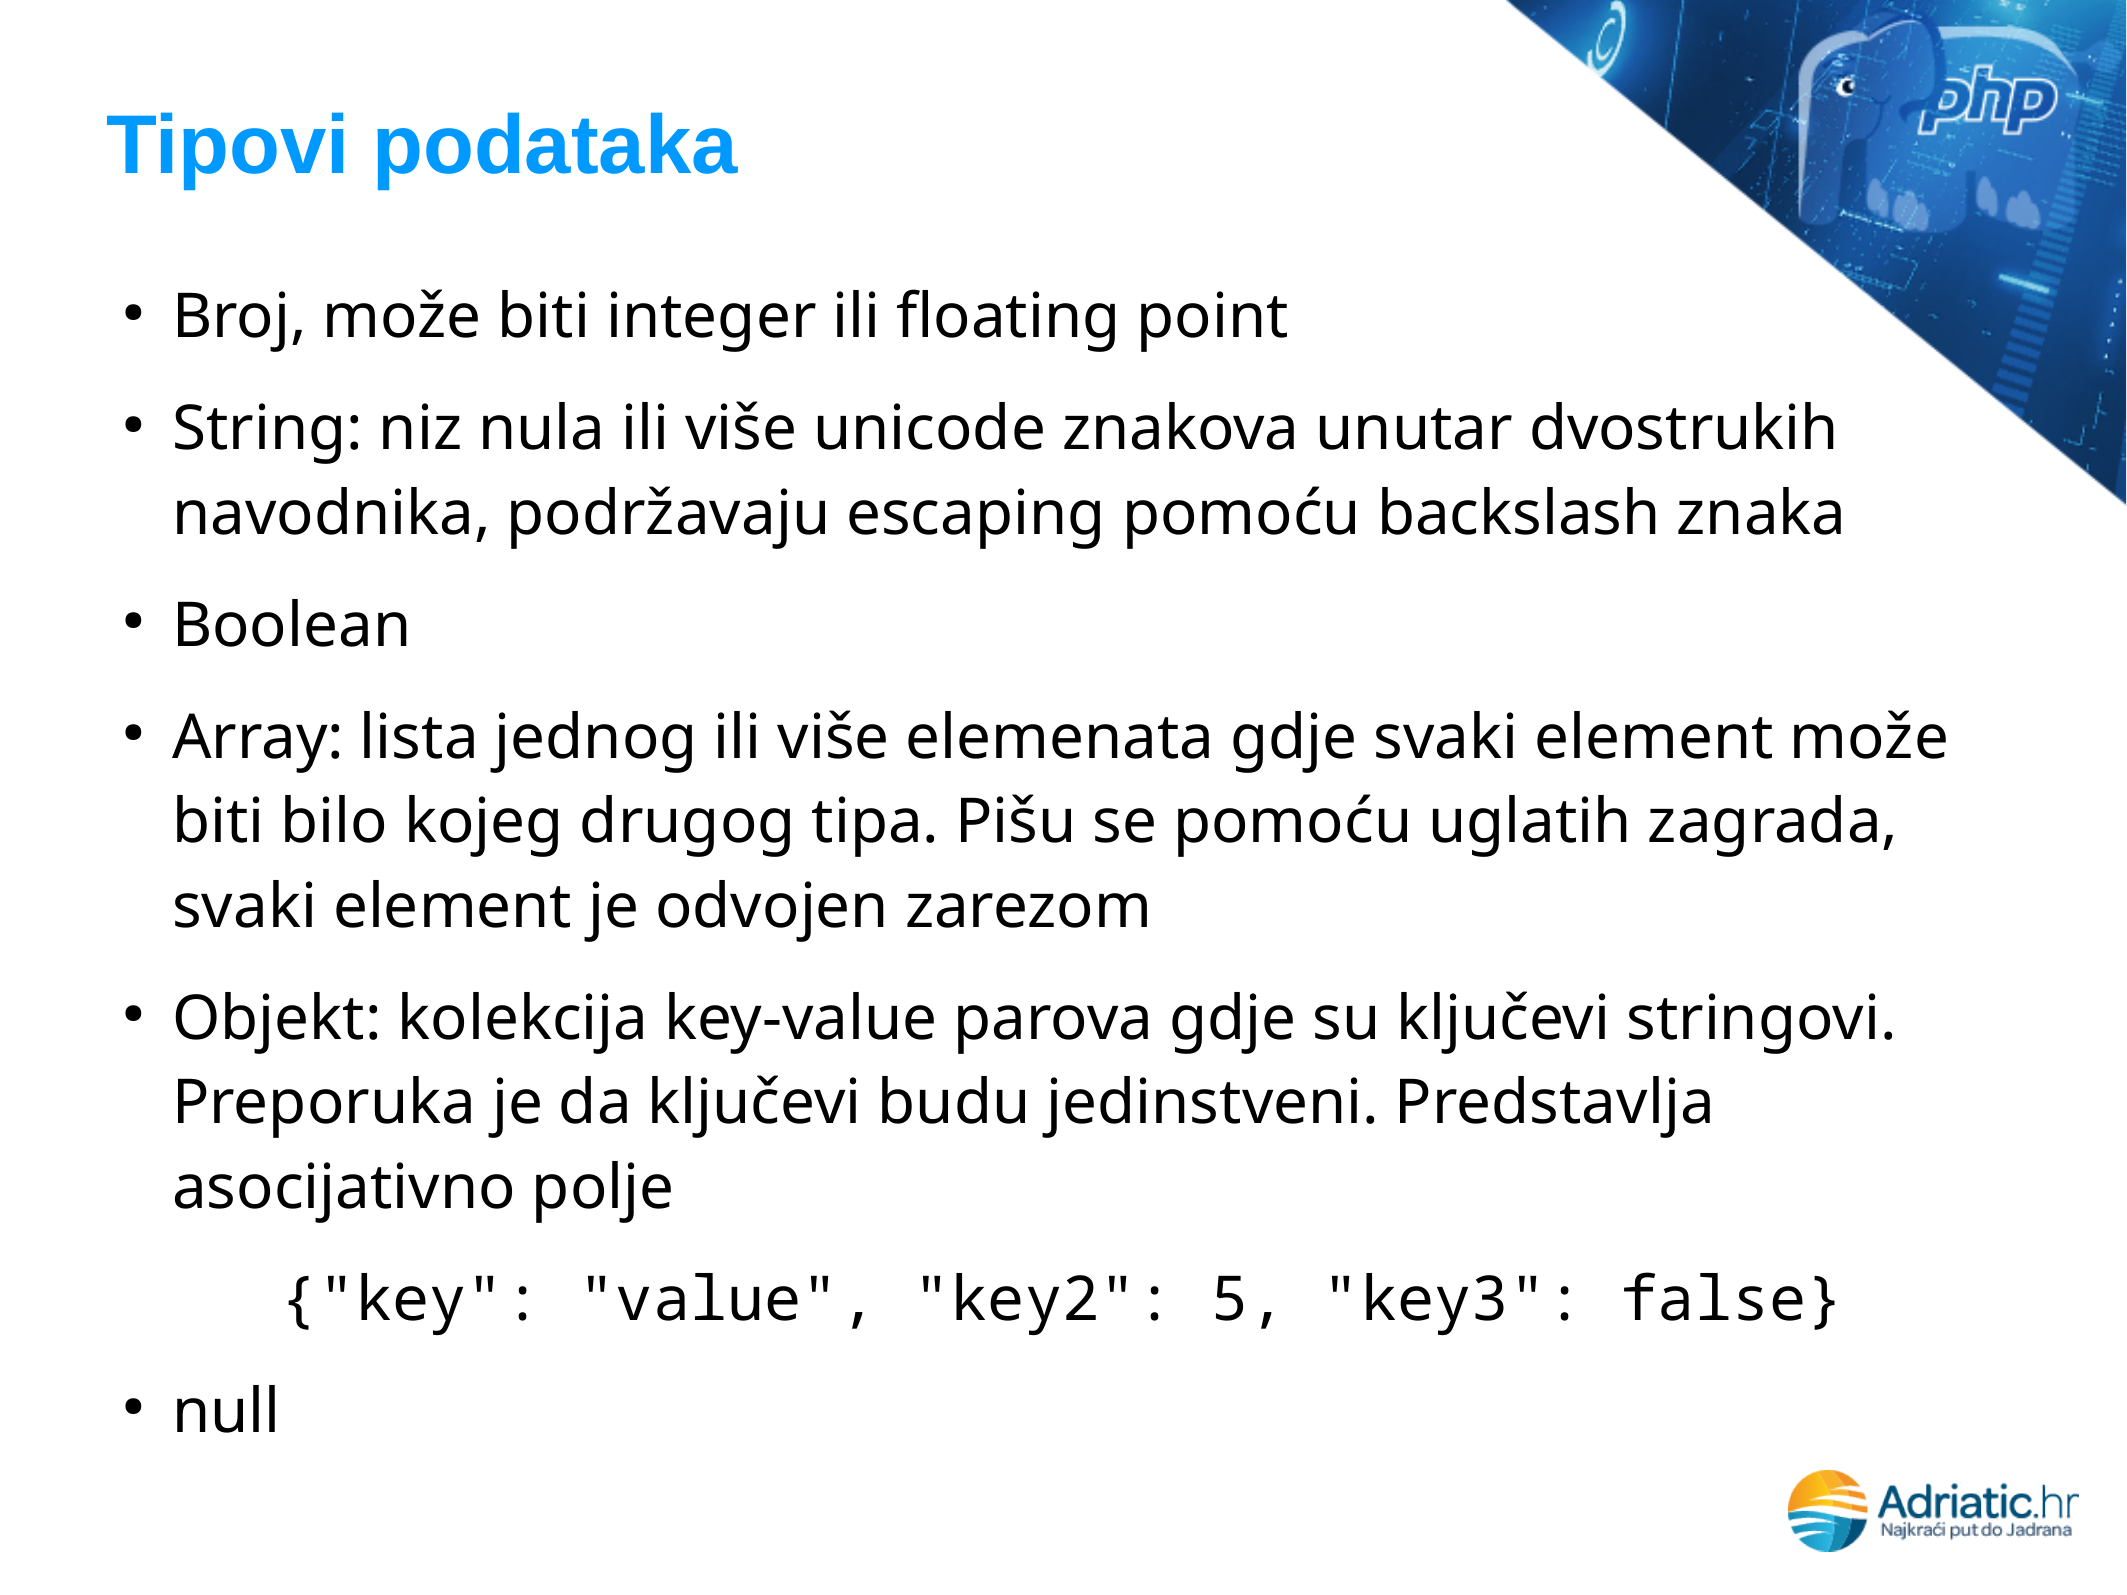

# Tipovi podataka
Broj, može biti integer ili floating point
String: niz nula ili više unicode znakova unutar dvostrukih navodnika, podržavaju escaping pomoću backslash znaka
Boolean
Array: lista jednog ili više elemenata gdje svaki element može biti bilo kojeg drugog tipa. Pišu se pomoću uglatih zagrada, svaki element je odvojen zarezom
Objekt: kolekcija key-value parova gdje su ključevi stringovi. Preporuka je da ključevi budu jedinstveni. Predstavlja asocijativno polje
{"key": "value", "key2": 5, "key3": false}
null